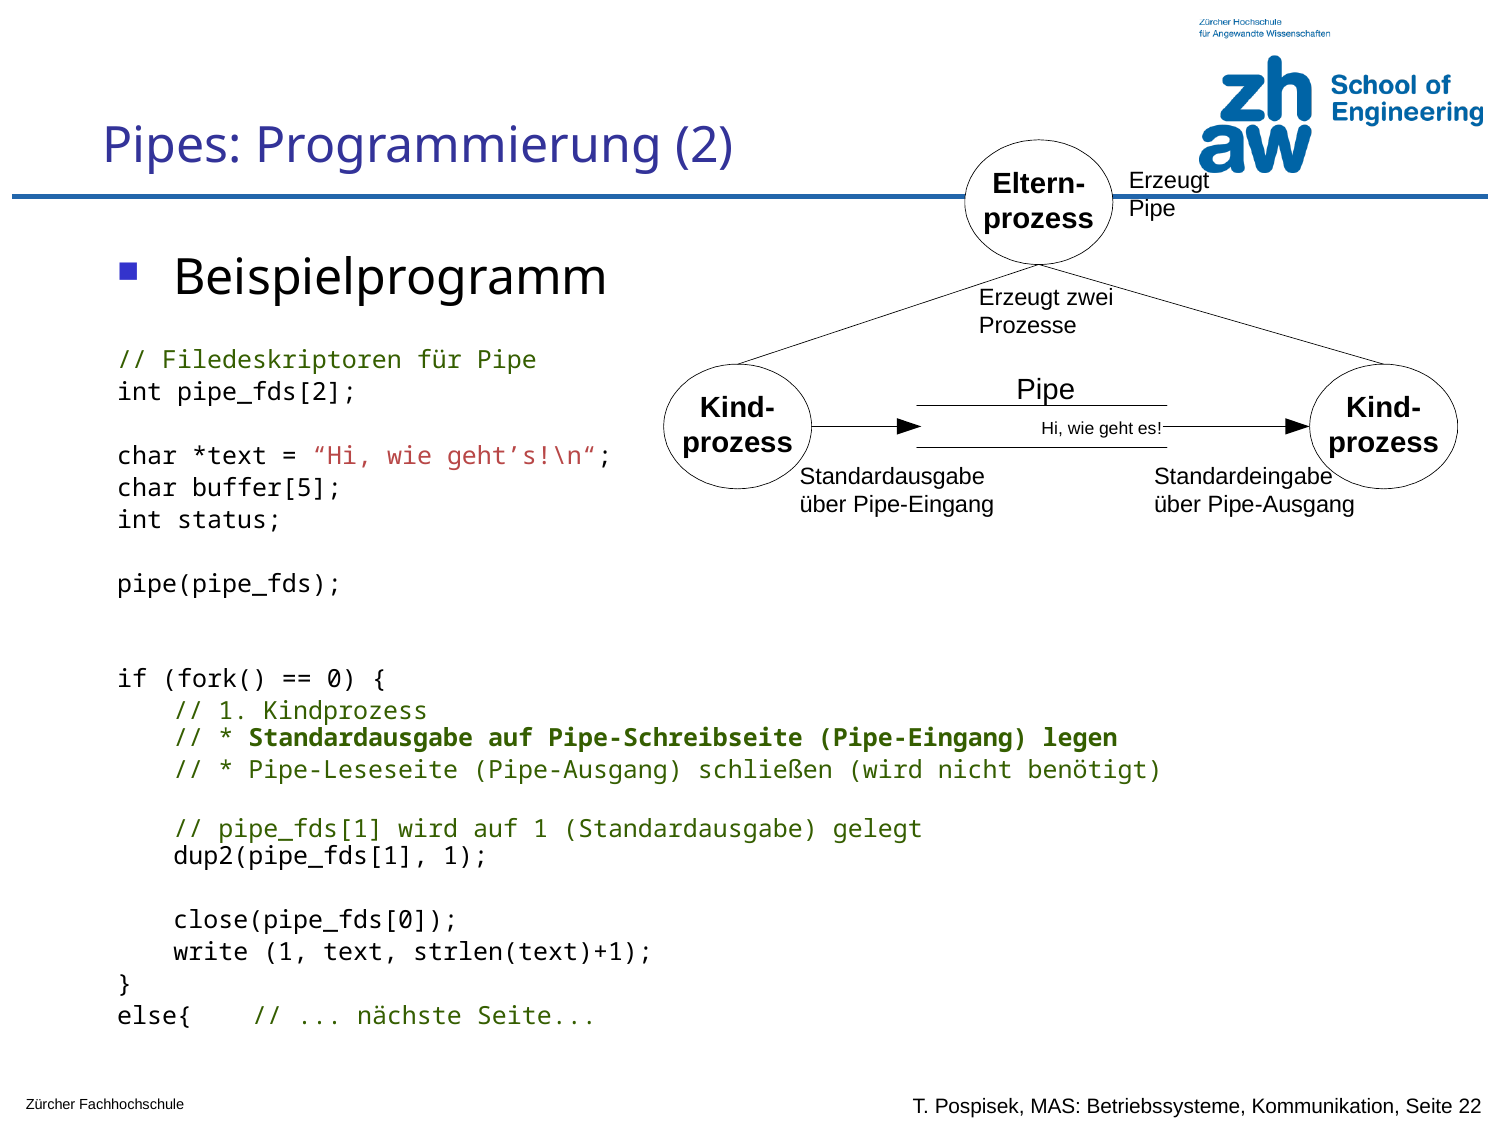

Pipes: Programmierung (2)
# Beispielprogramm
// Filedeskriptoren für Pipe
int pipe_fds[2];
char *text = “Hi, wie geht’s!\n“;
char buffer[5];
int status;
pipe(pipe_fds);
if (fork() == 0) {
	// 1. Kindprozess
// * Standardausgabe auf Pipe-Schreibseite (Pipe-Eingang) legen
	// * Pipe-Leseseite (Pipe-Ausgang) schließen (wird nicht benötigt)
// pipe_fds[1] wird auf 1 (Standardausgabe) gelegt
dup2(pipe_fds[1], 1);
	close(pipe_fds[0]);
	write (1, text, strlen(text)+1);
}
else{ // ... nächste Seite...